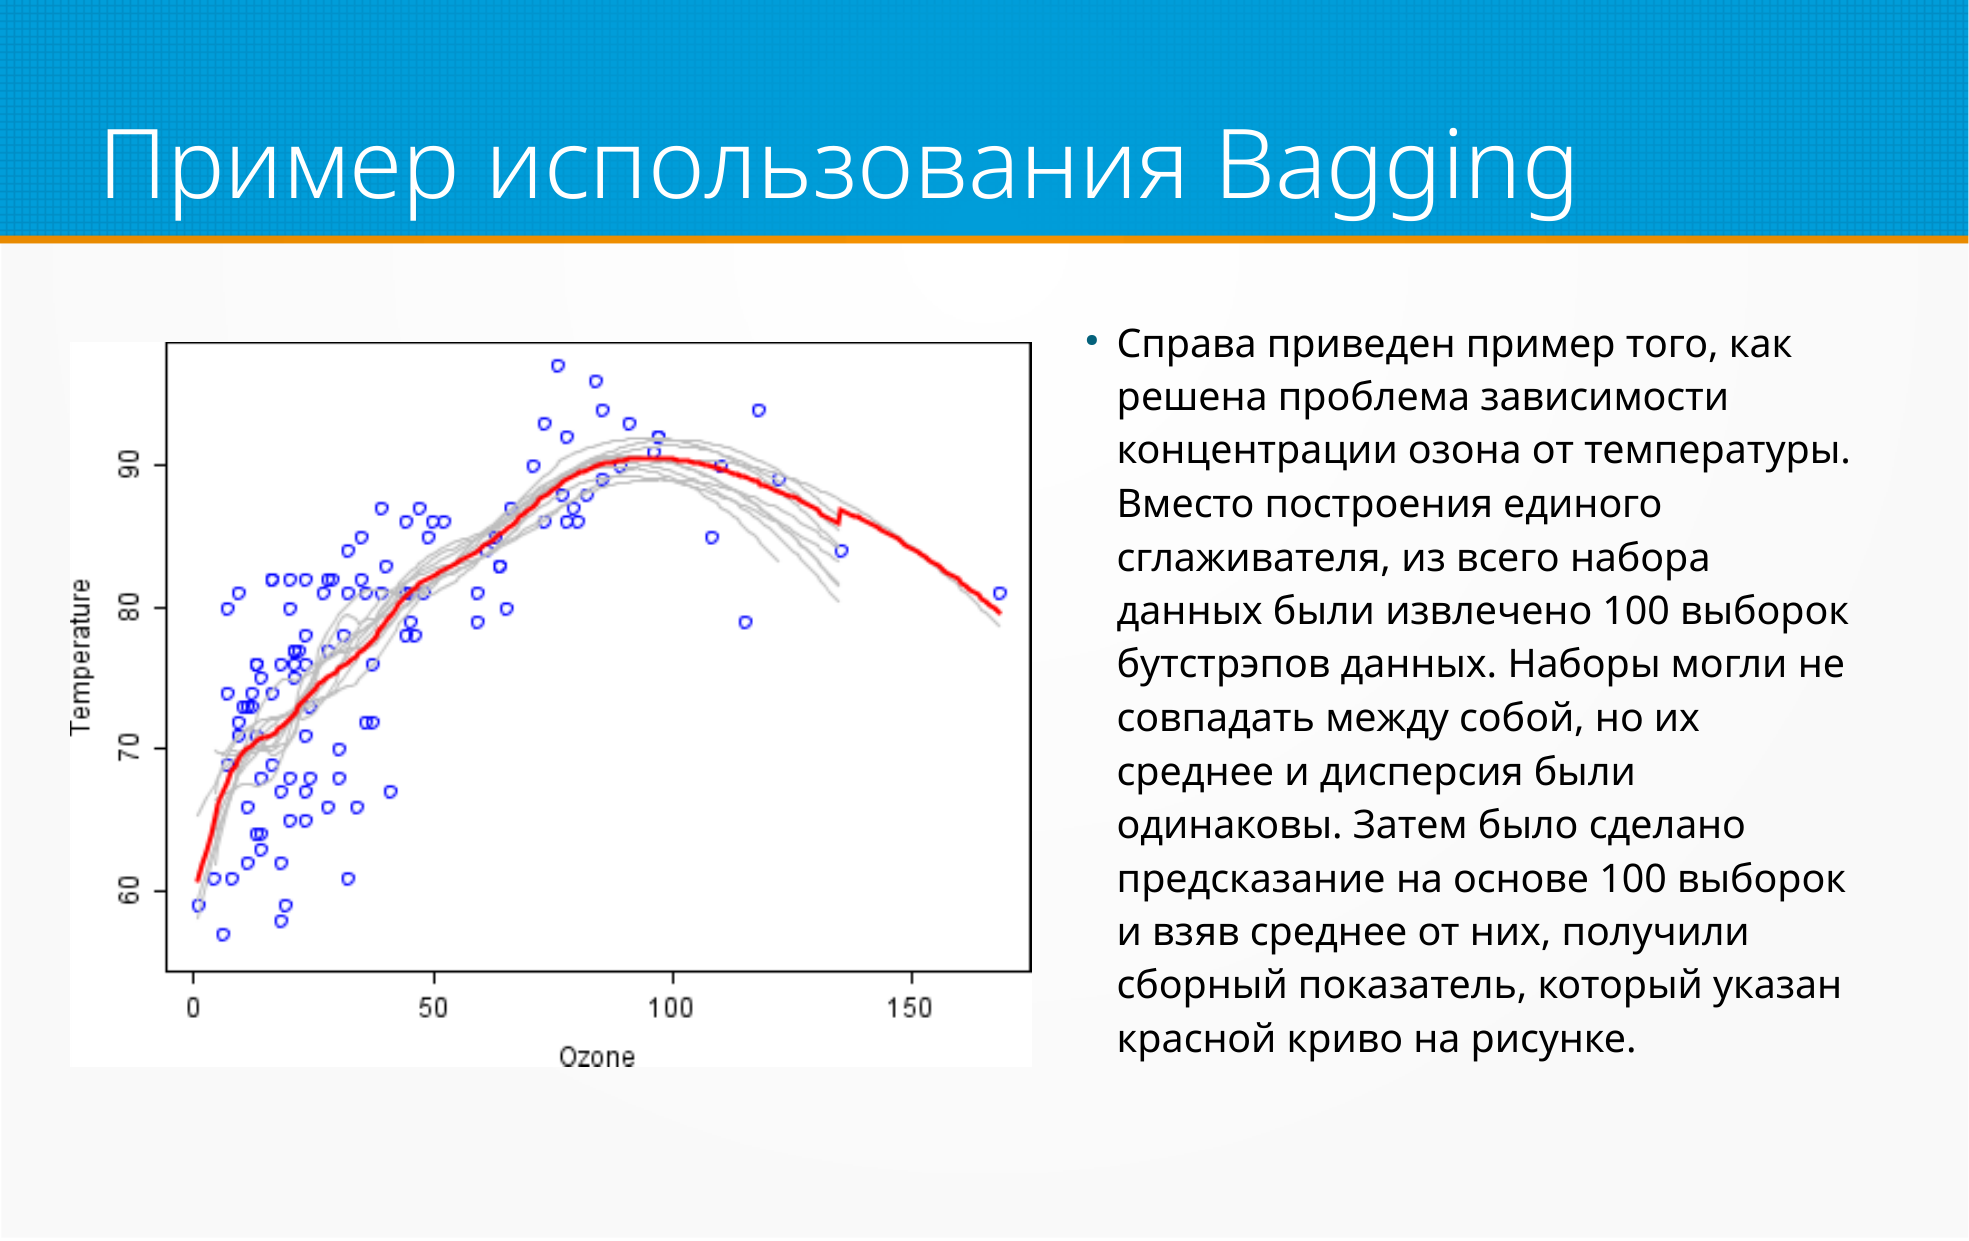

# Пример использования Bagging
Справа приведен пример того, как решена проблема зависимости концентрации озона от температуры. Вместо построения единого сглаживателя, из всего набора данных были извлечено 100 выборок бутстрэпов данных. Наборы могли не совпадать между собой, но их среднее и дисперсия были одинаковы. Затем было сделано предсказание на основе 100 выборок и взяв среднее от них, получили сборный показатель, который указан красной криво на рисунке.